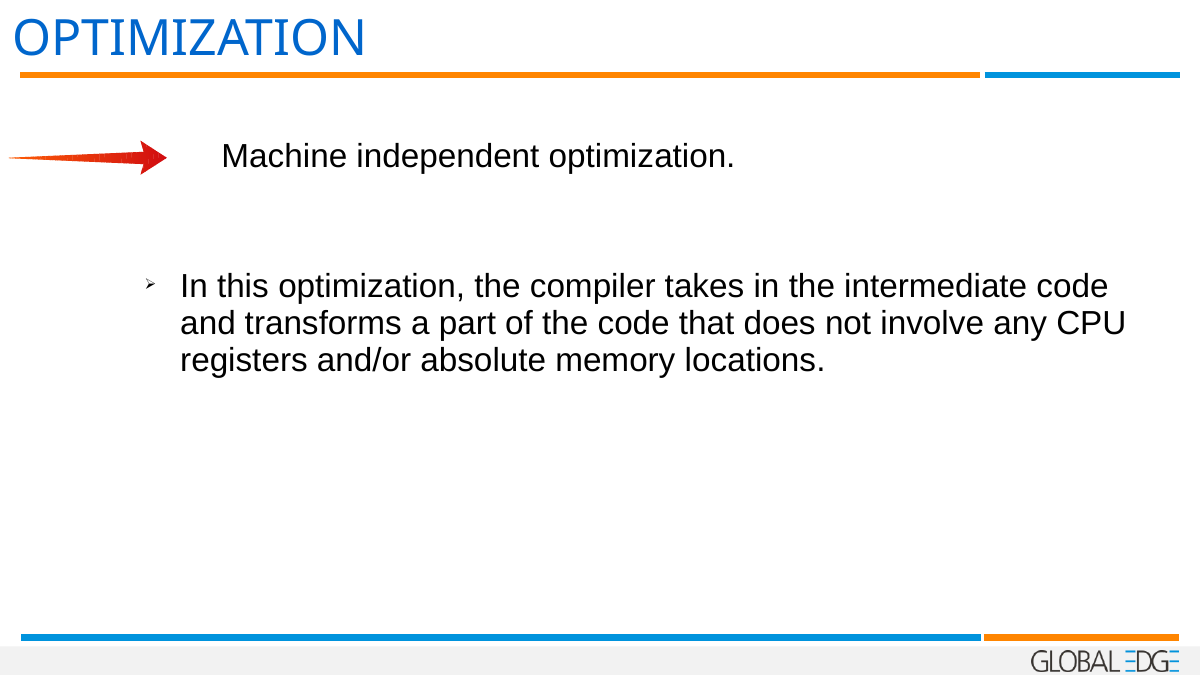

# OPTIMIZATION
Machine independent optimization.
In this optimization, the compiler takes in the intermediate code and transforms a part of the code that does not involve any CPU registers and/or absolute memory locations.